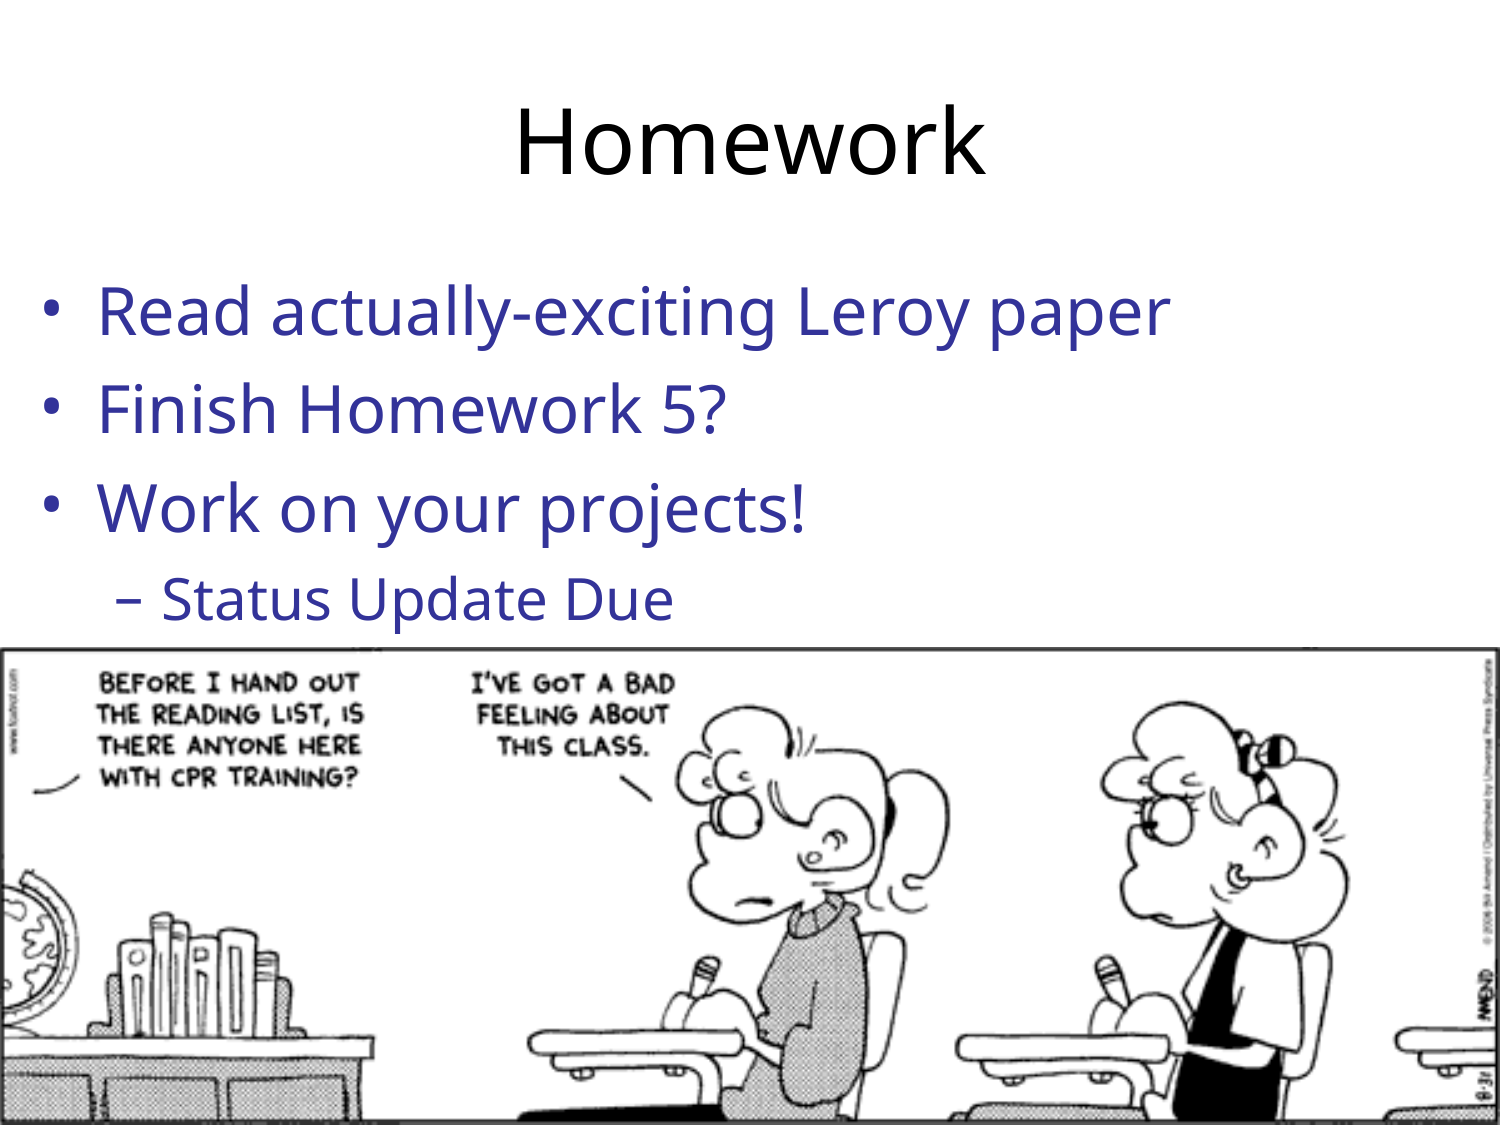

# Homework
Read actually-exciting Leroy paper
Finish Homework 5?
Work on your projects!
Status Update Due
32